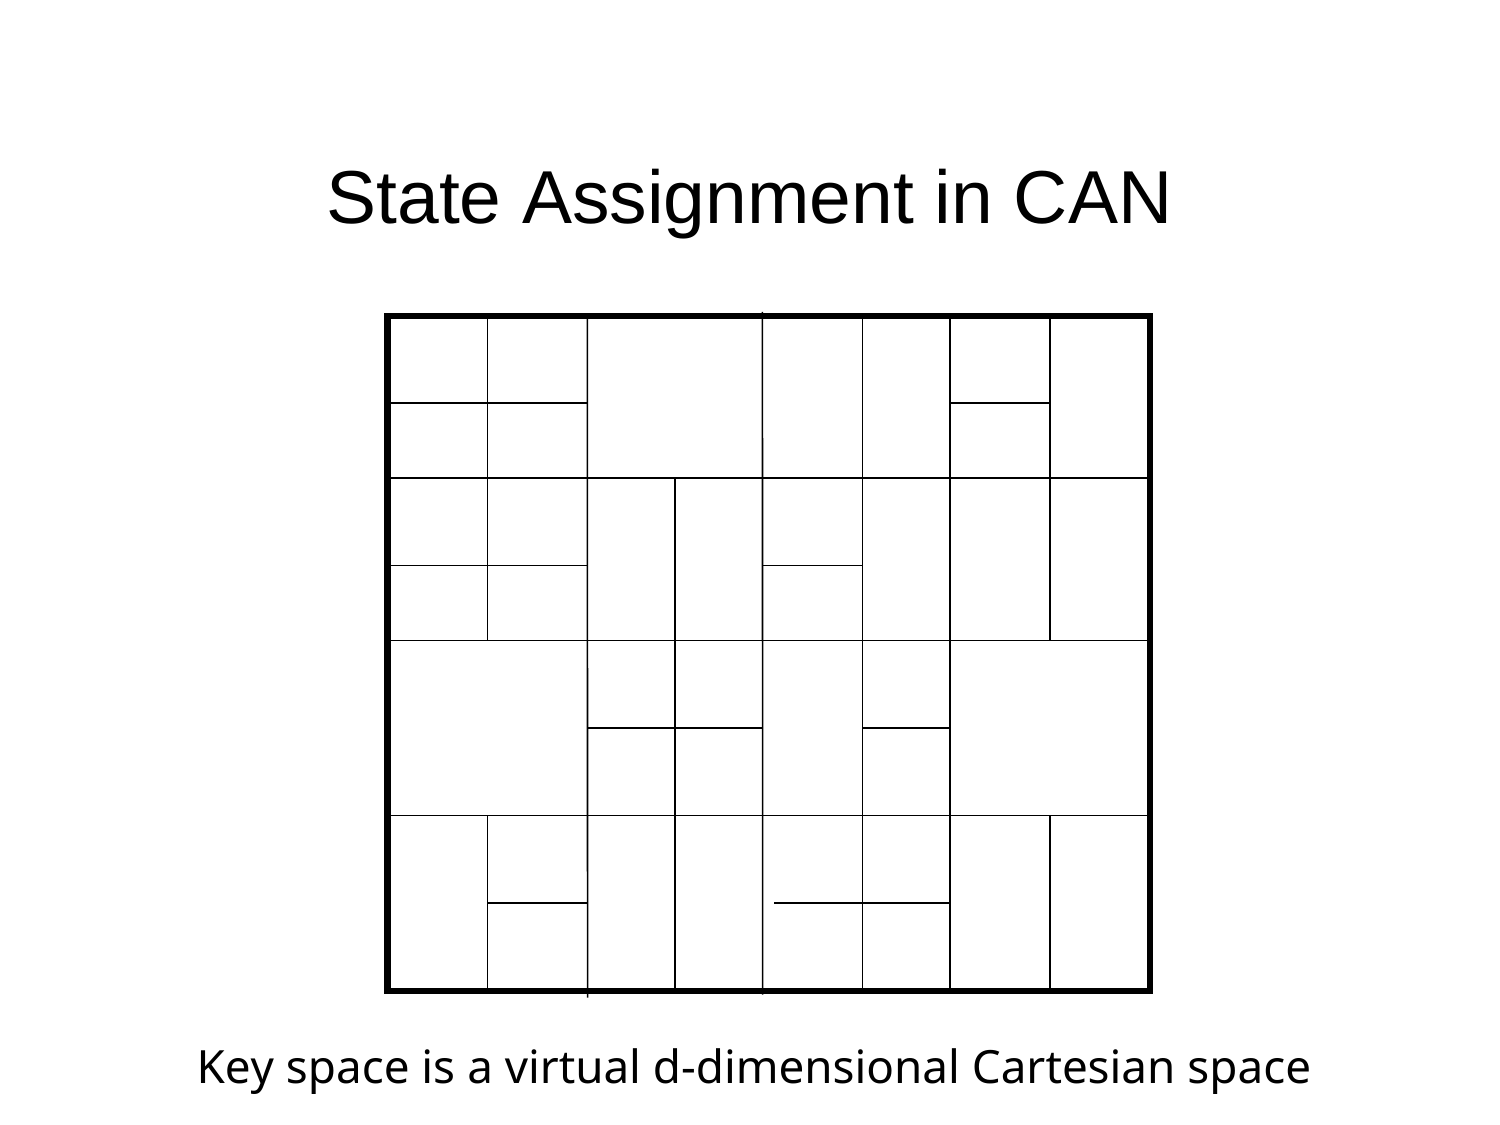

# State Assignment in CAN
Key space is a virtual d-dimensional Cartesian space